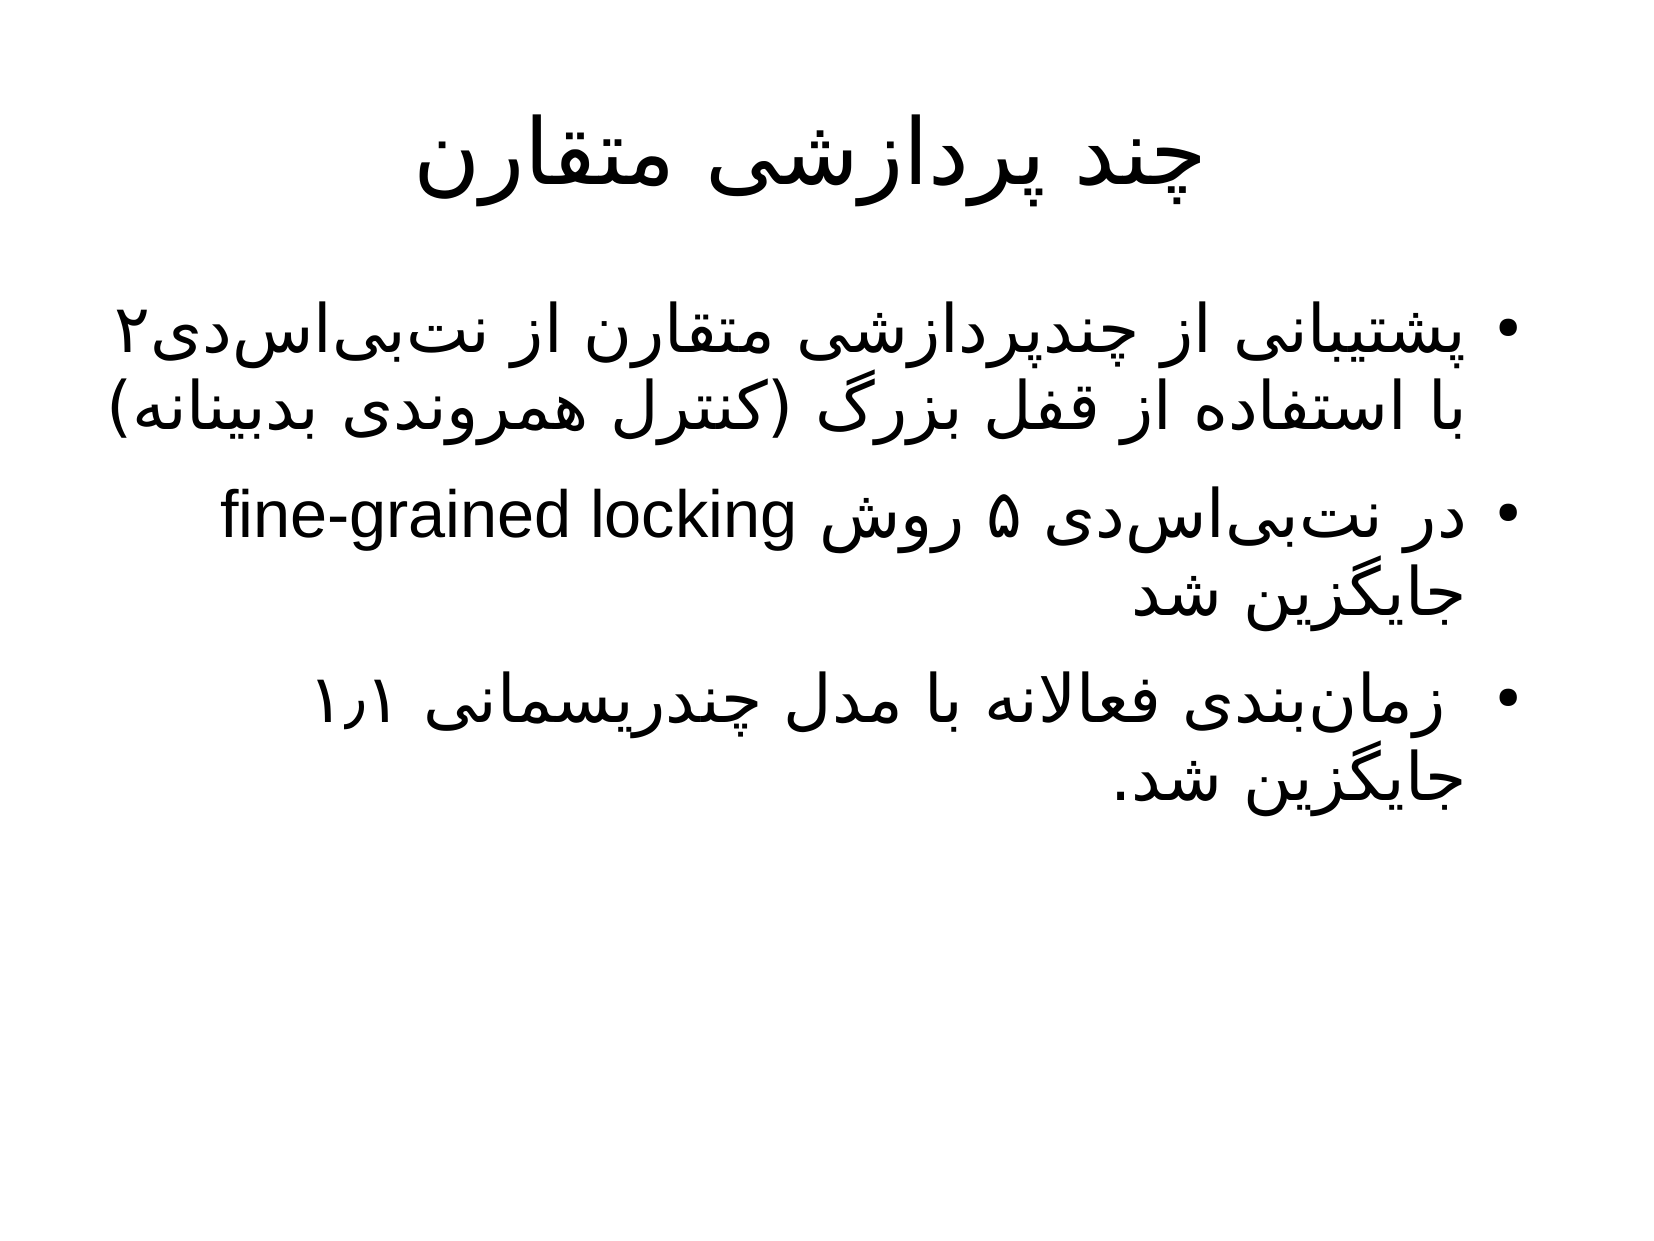

# چند پردازشی متقارن
پشتیبانی از چندپردازشی متقارن از نت‌بی‌اس‌دی۲ با استفاده از قفل بزرگ (کنترل همروندی بدبینانه)
در نت‌بی‌اس‌دی ۵ روش fine-grained locking جایگزین شد
 زمان‌بندی فعالانه با مدل چندریسمانی ۱٫۱ جایگزین شد.